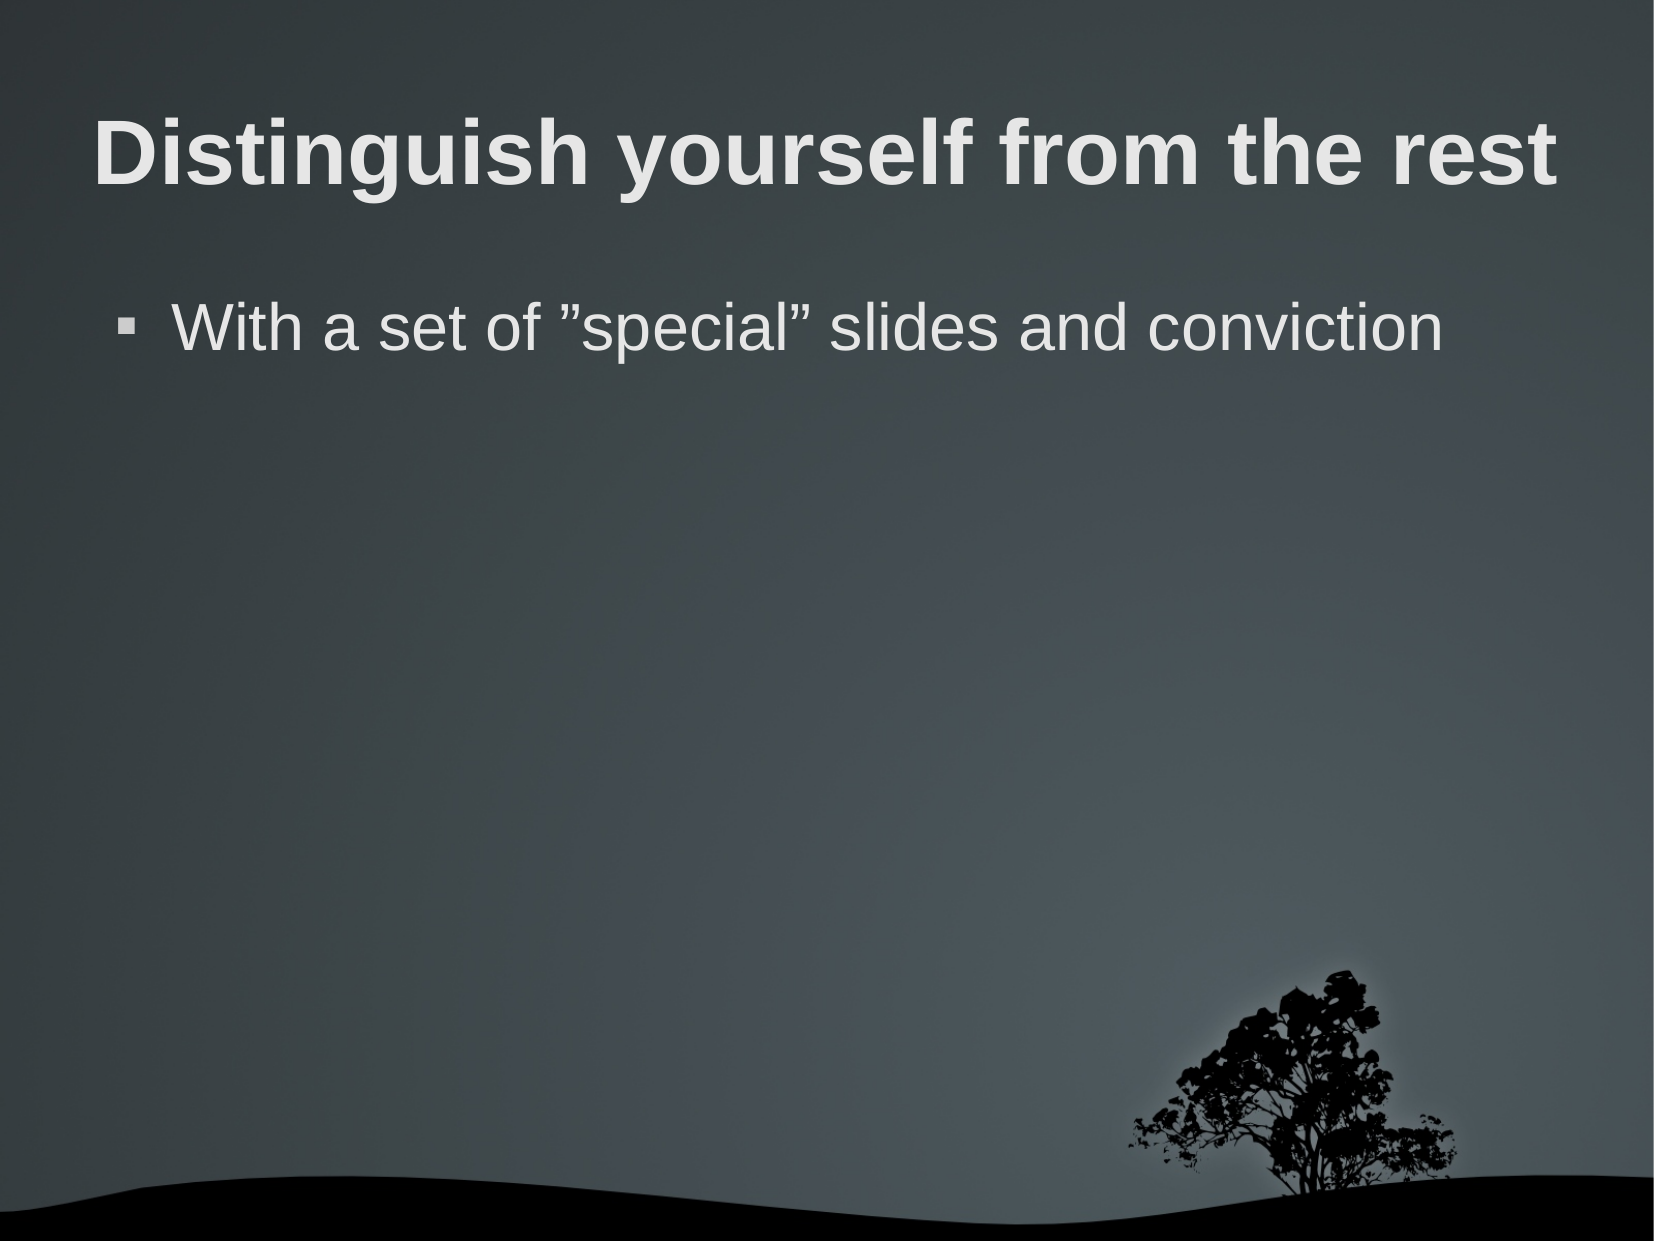

# Distinguish yourself from the rest
With a set of ”special” slides and conviction